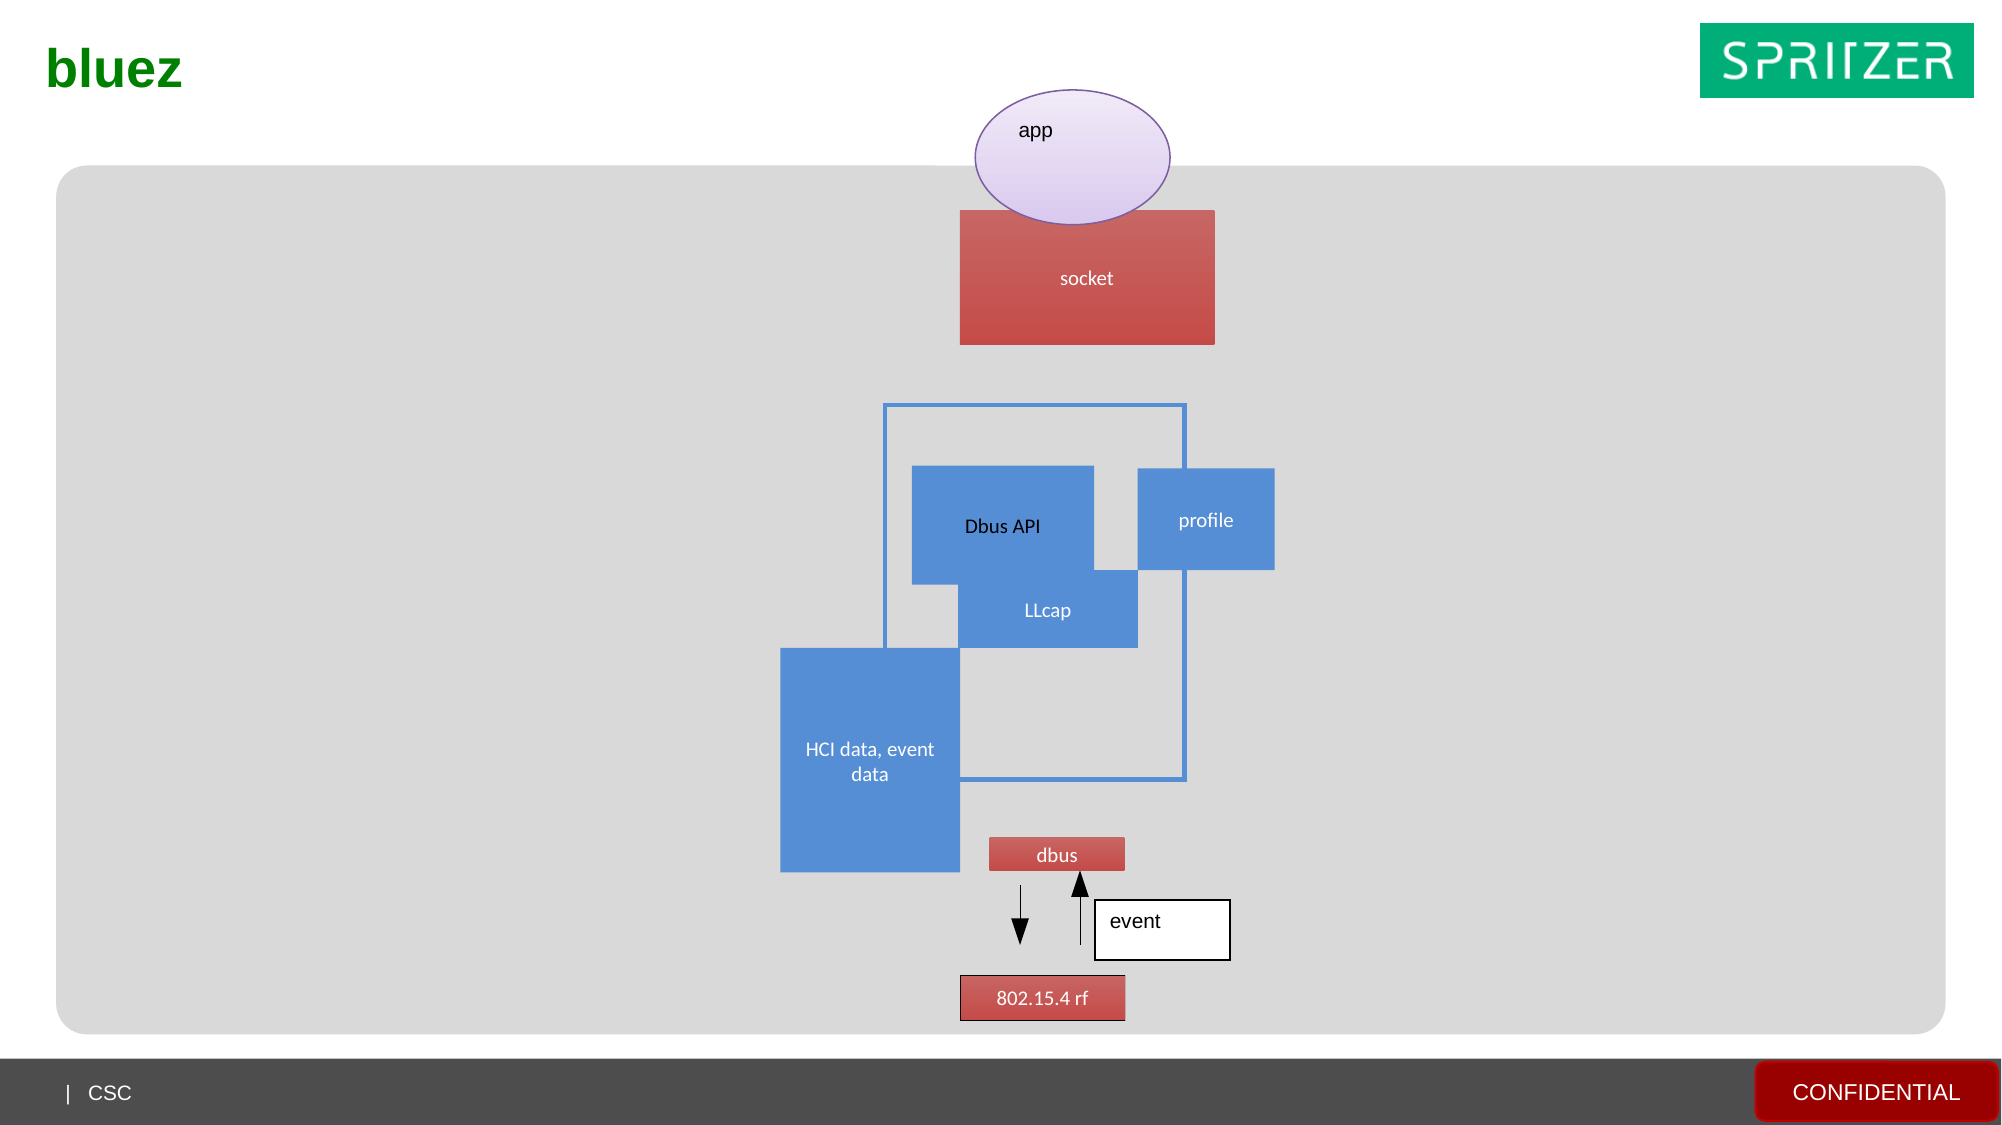

bluez
app
socket
Dbus API
profile
LLcap
HCI data, event data
dbus
event
802.15.4 rf